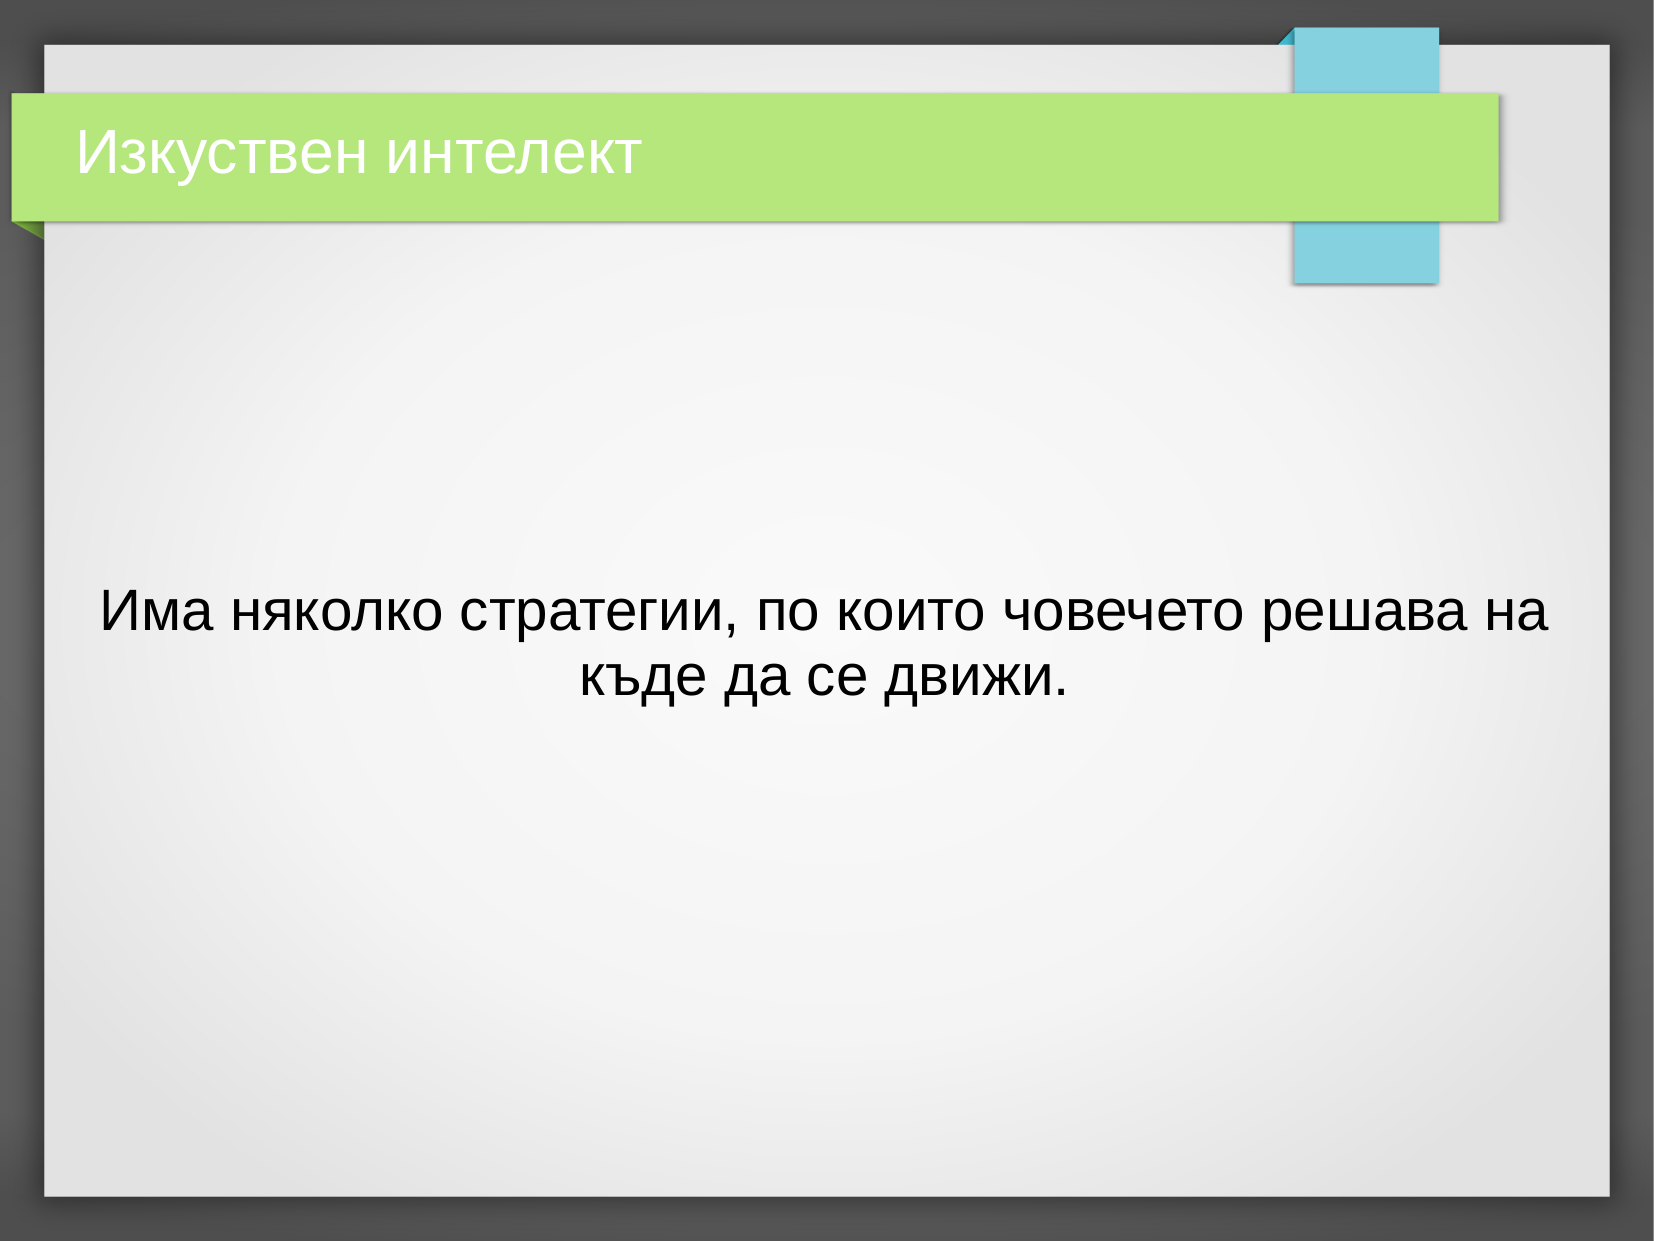

# Изкуствен интелект
Има няколко стратегии, по които човечето решава на къде да се движи.